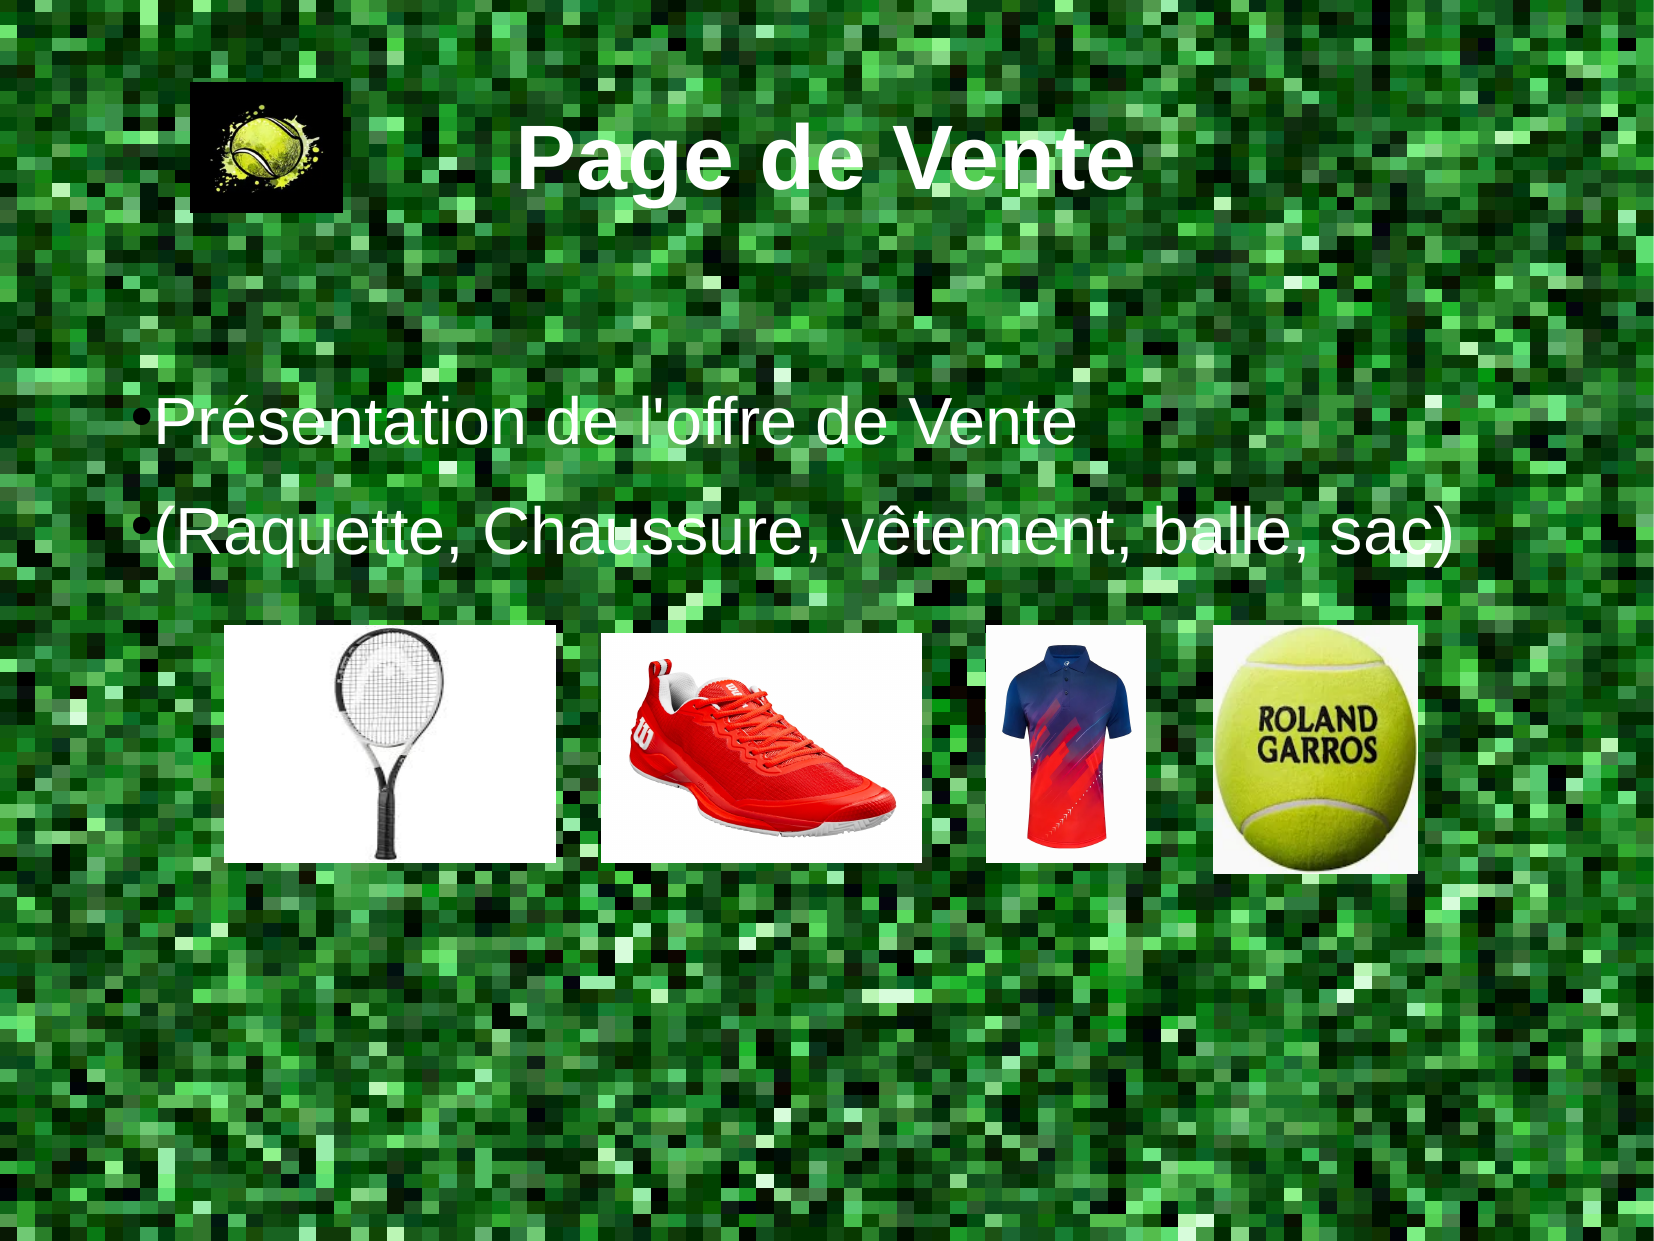

# Page de Vente
Présentation de l'offre de Vente
(Raquette, Chaussure, vêtement, balle, sac)